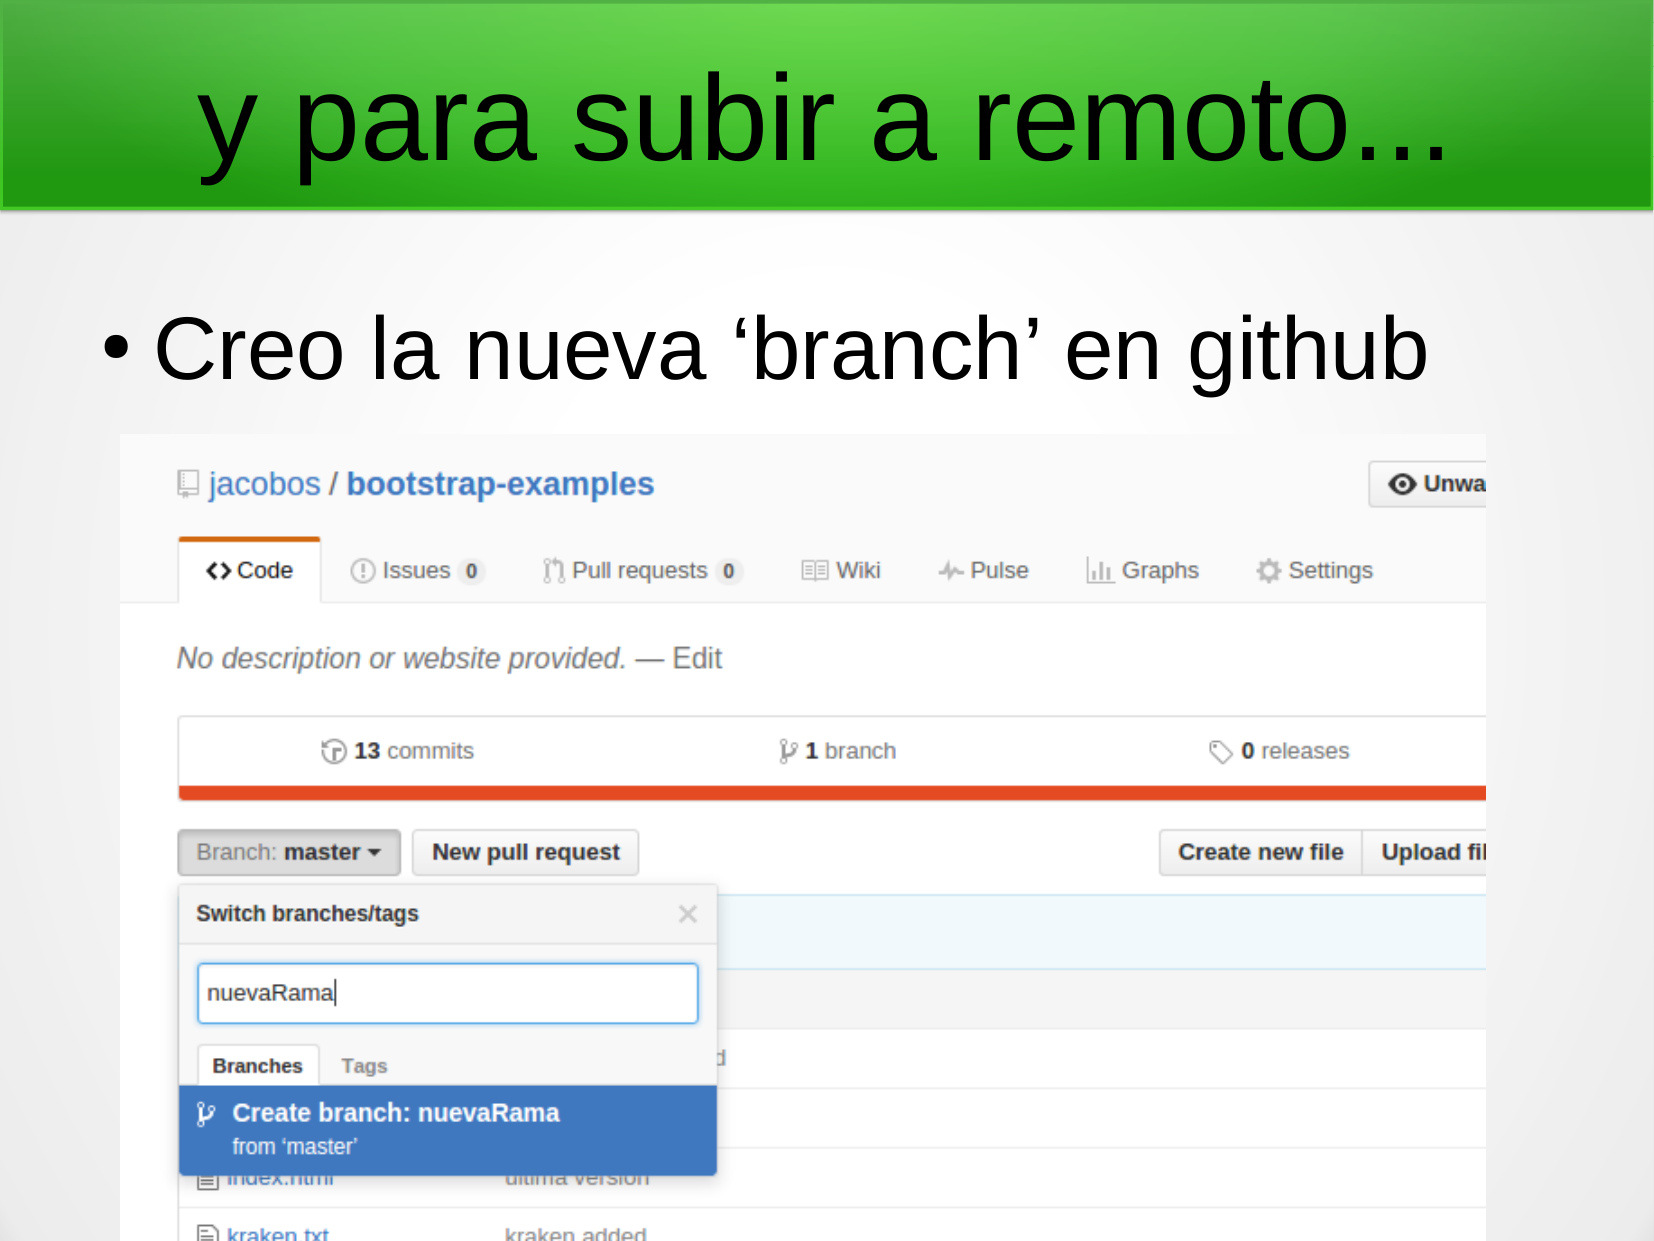

# y para subir a remoto...
Creo la nueva ‘branch’ en github